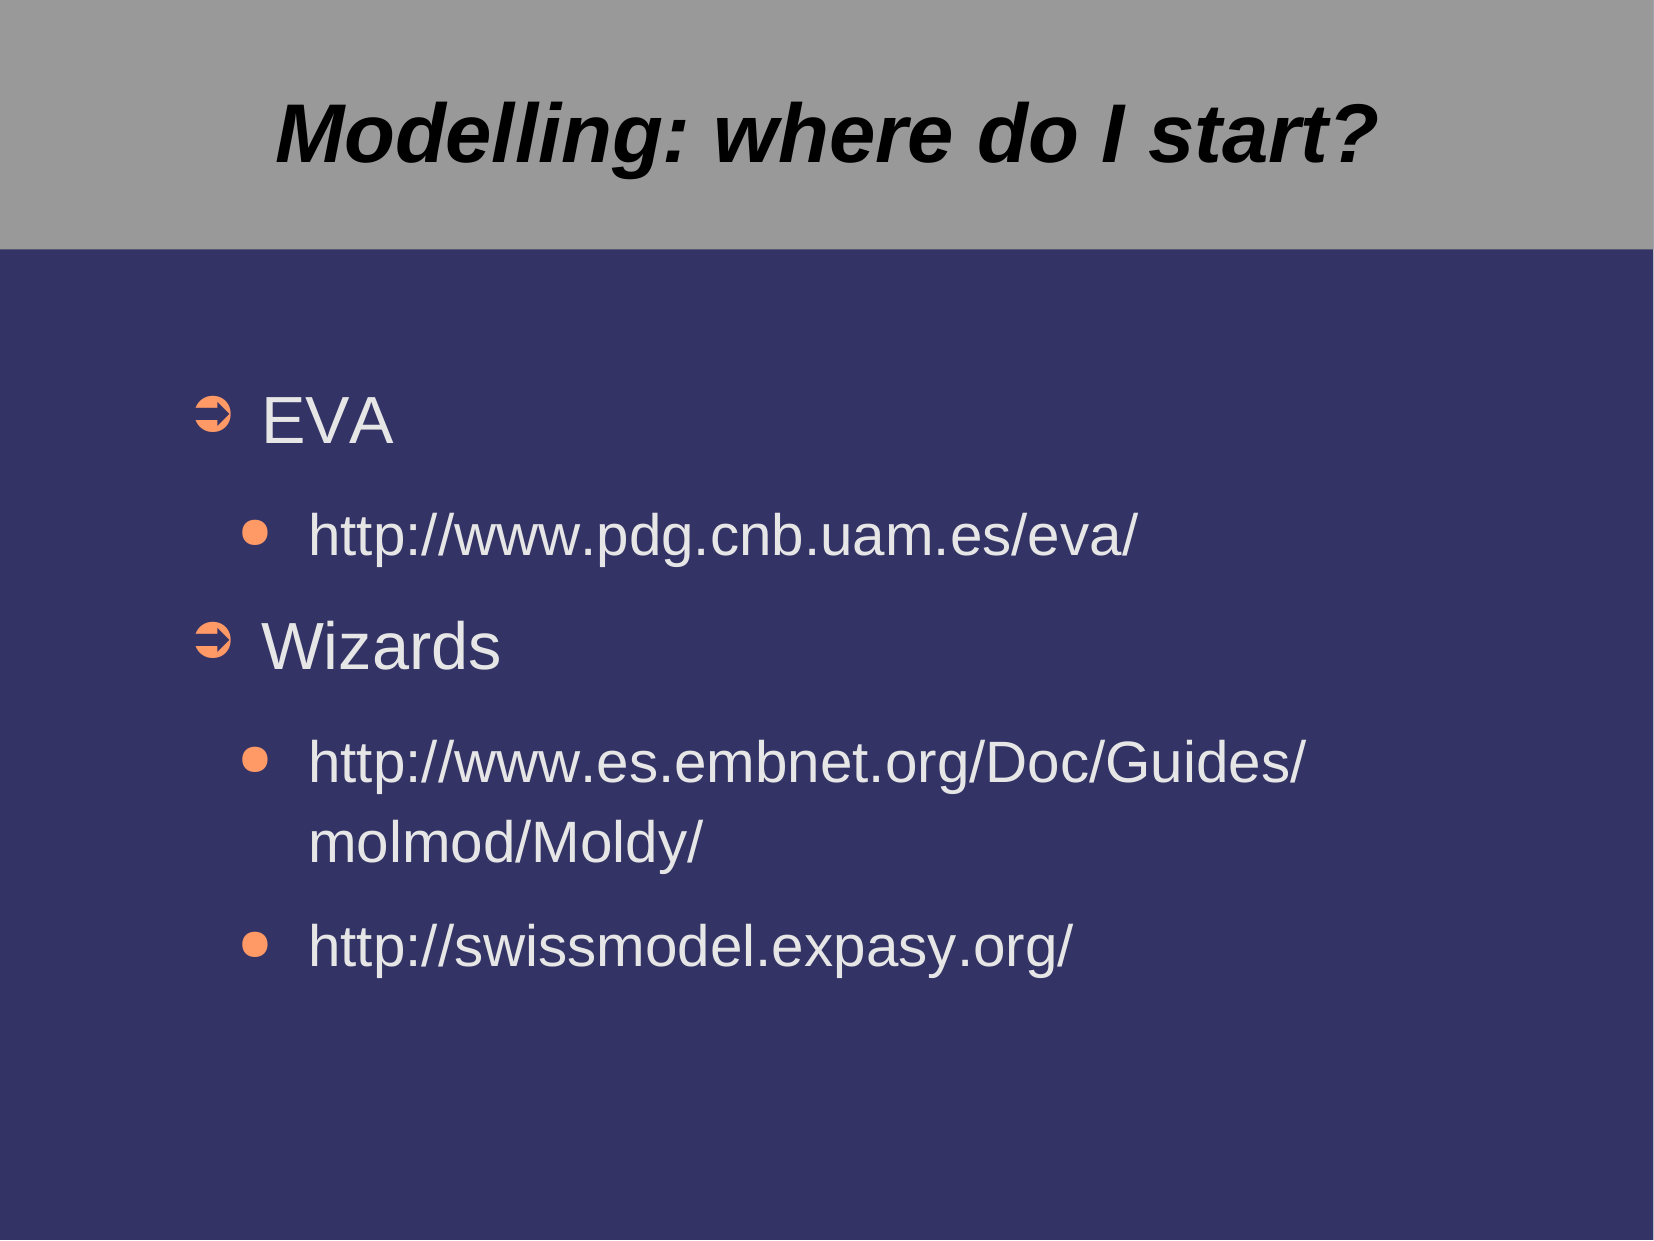

# Modelling: where do I start?
EVA
http://www.pdg.cnb.uam.es/eva/
Wizards
http://www.es.embnet.org/Doc/Guides/molmod/Moldy/
http://swissmodel.expasy.org/